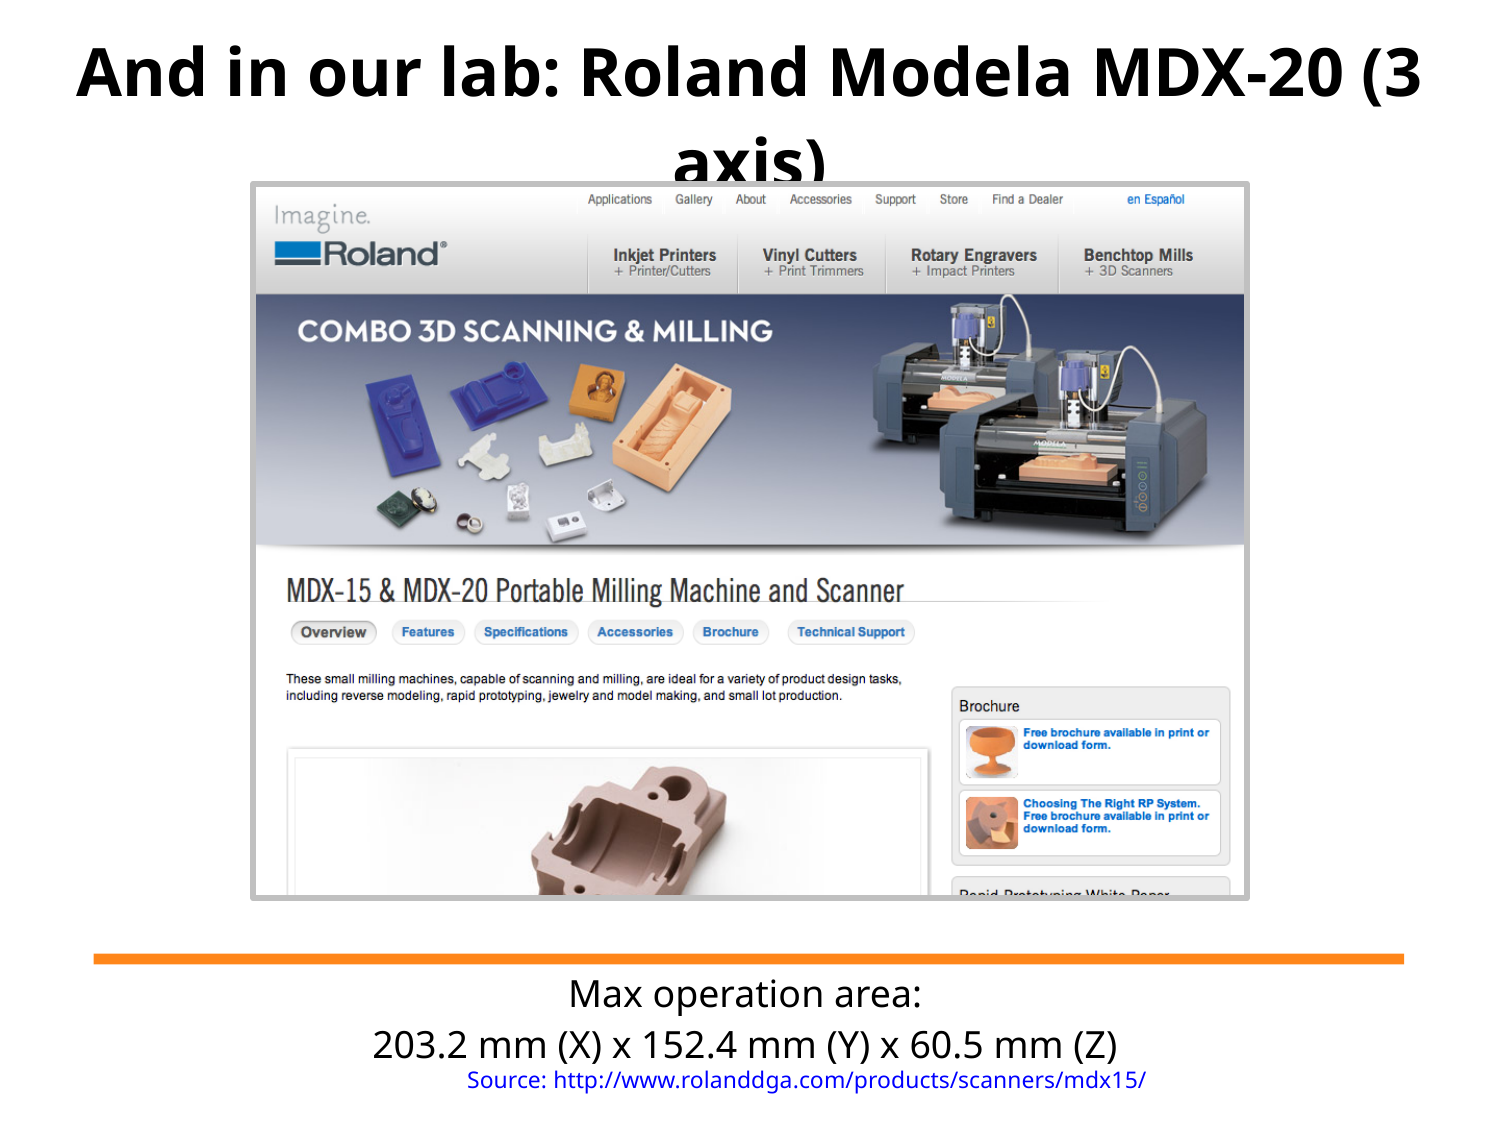

# And in our lab: Roland Modela MDX-20 (3 axis)
Max operation area:
203.2 mm (X) x 152.4 mm (Y) x 60.5 mm (Z)
Source: http://www.rolanddga.com/products/scanners/mdx15/